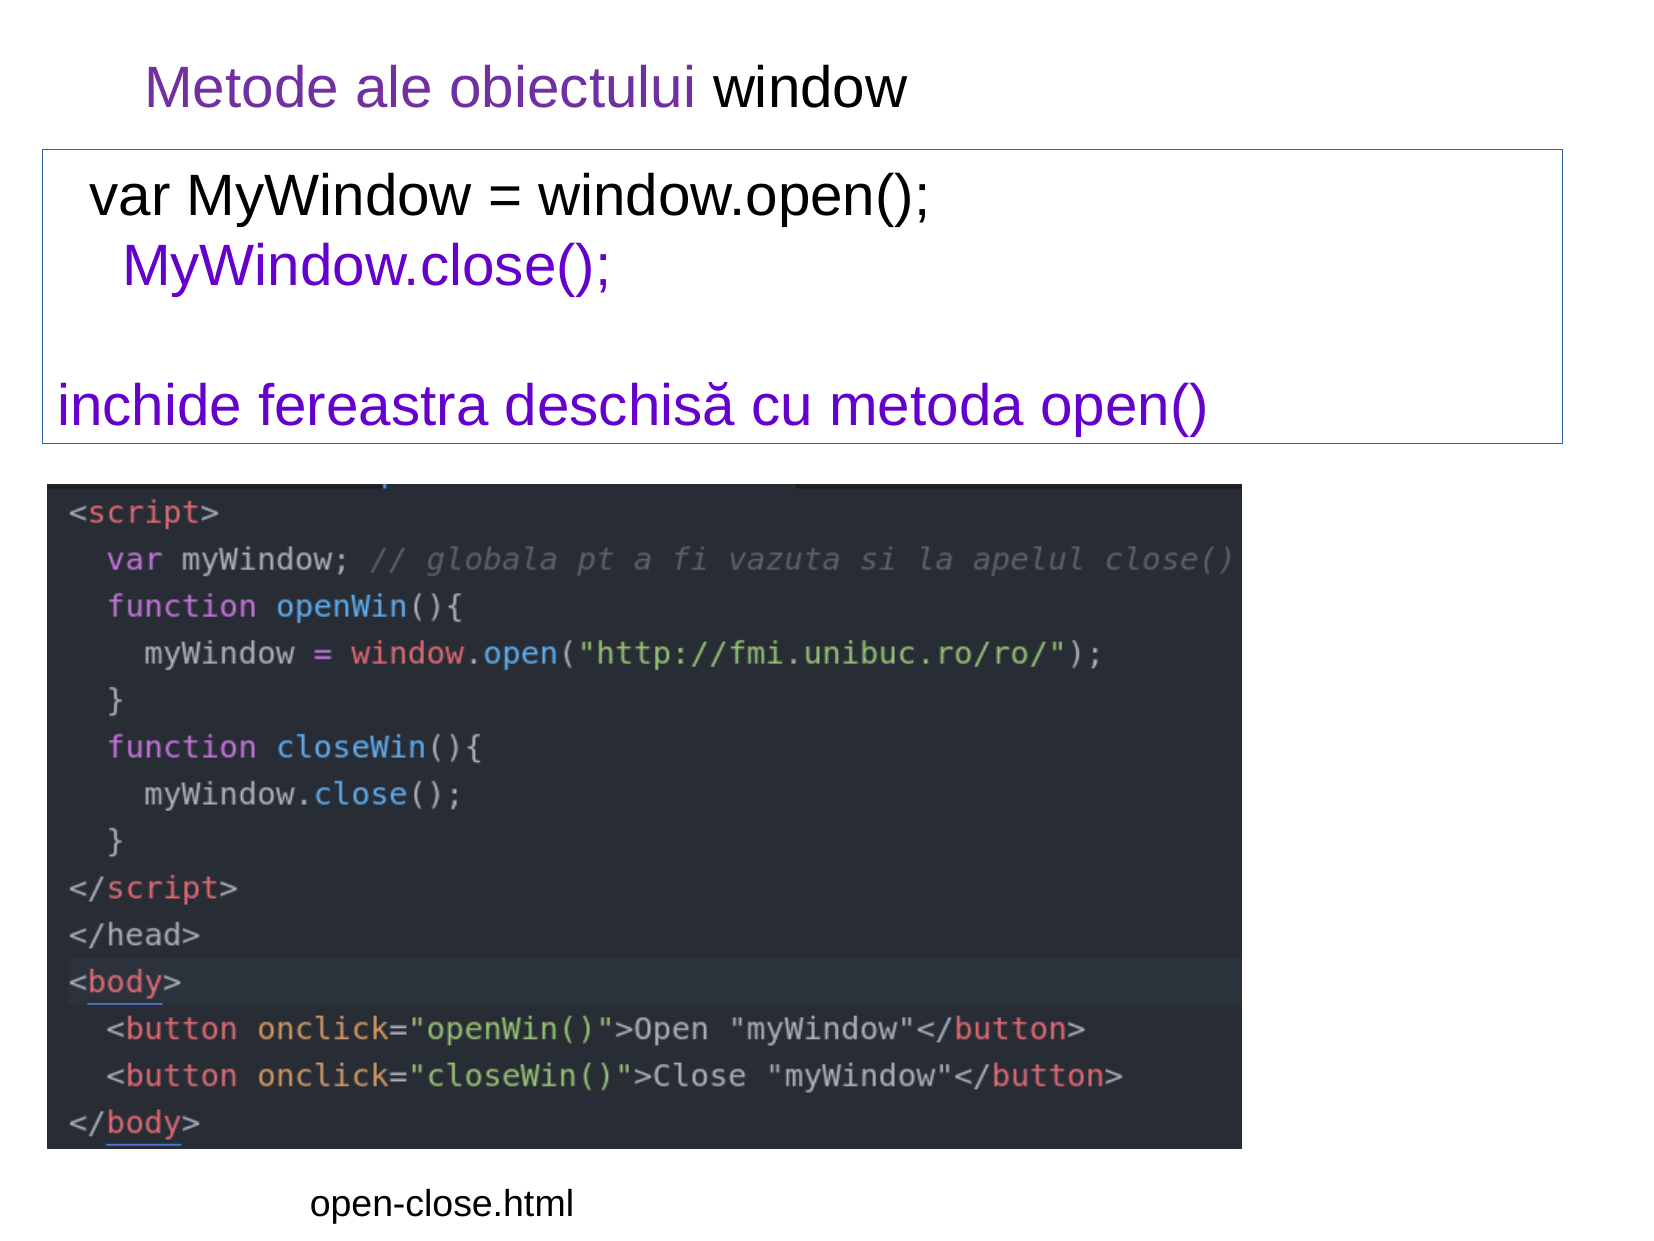

Metode ale obiectului window
 var MyWindow = window.open();
 MyWindow.close();
inchide fereastra deschisă cu metoda open()
open-close.html